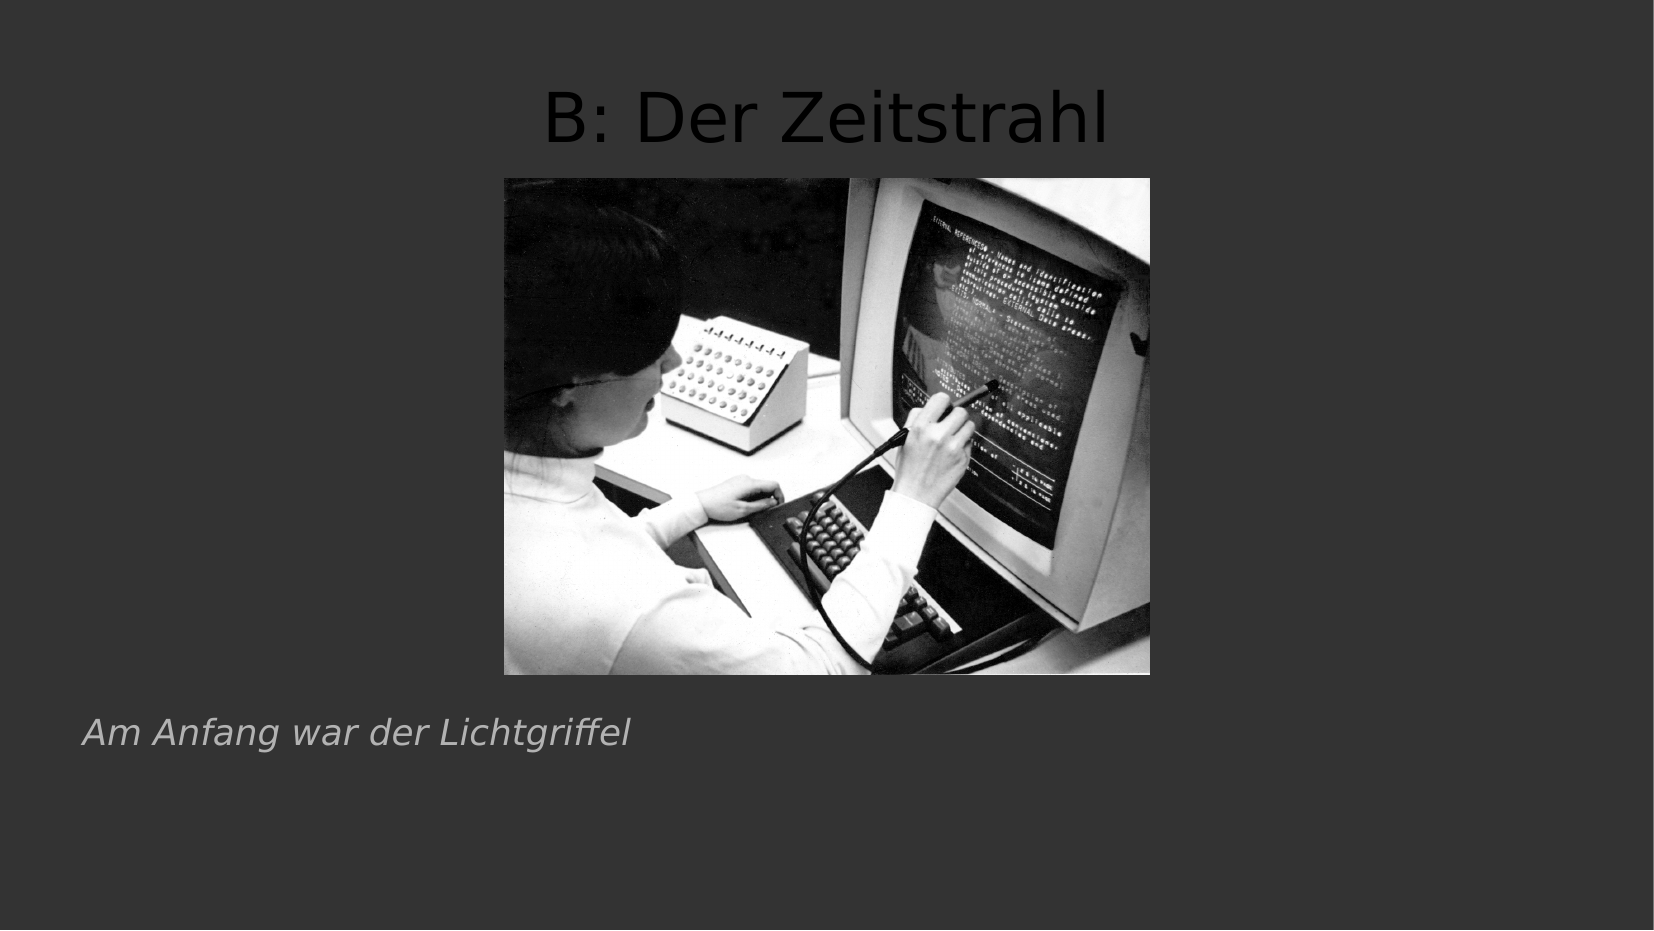

# B: Der Zeitstrahl
Am Anfang war der Lichtgriffel